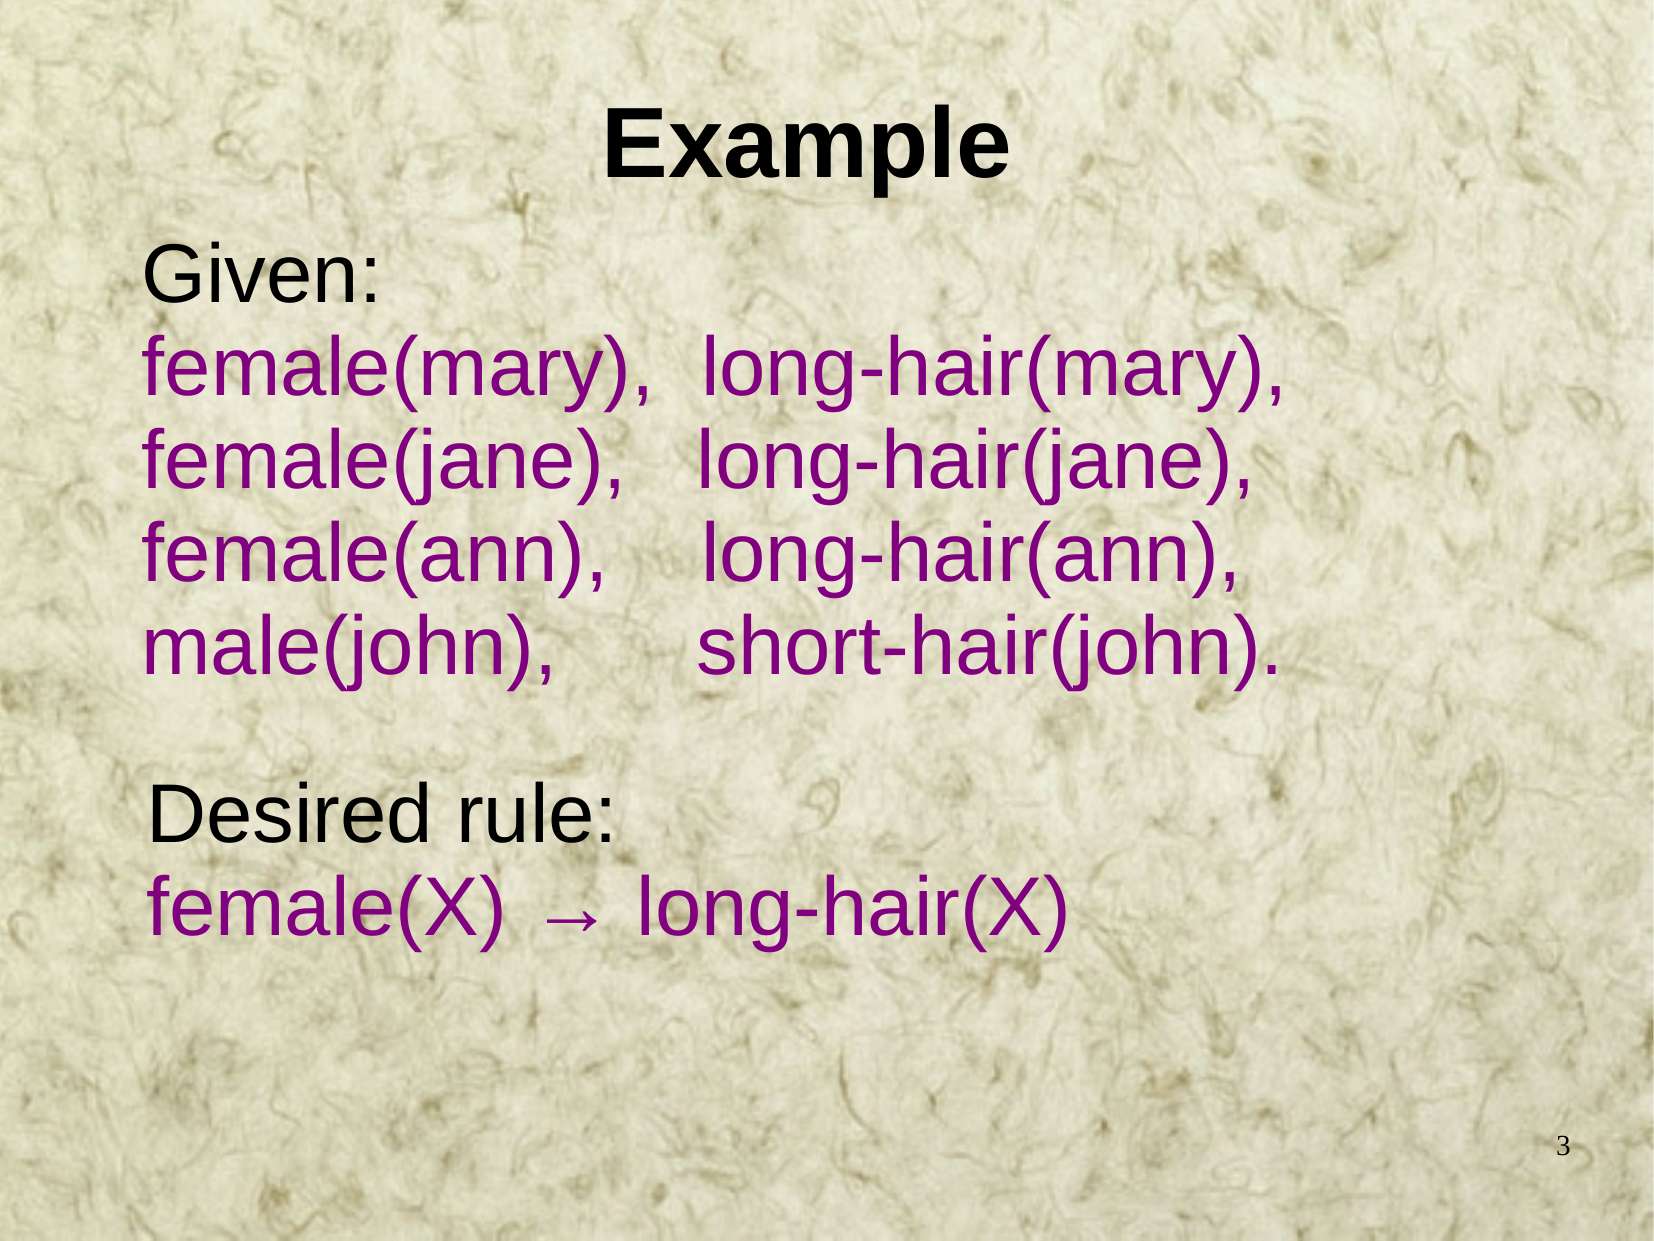

Example
Given:
female(mary), long-hair(mary),
female(jane), long-hair(jane),
female(ann), long-hair(ann),
male(john), short-hair(john).
Desired rule:
female(X) → long-hair(X)
3